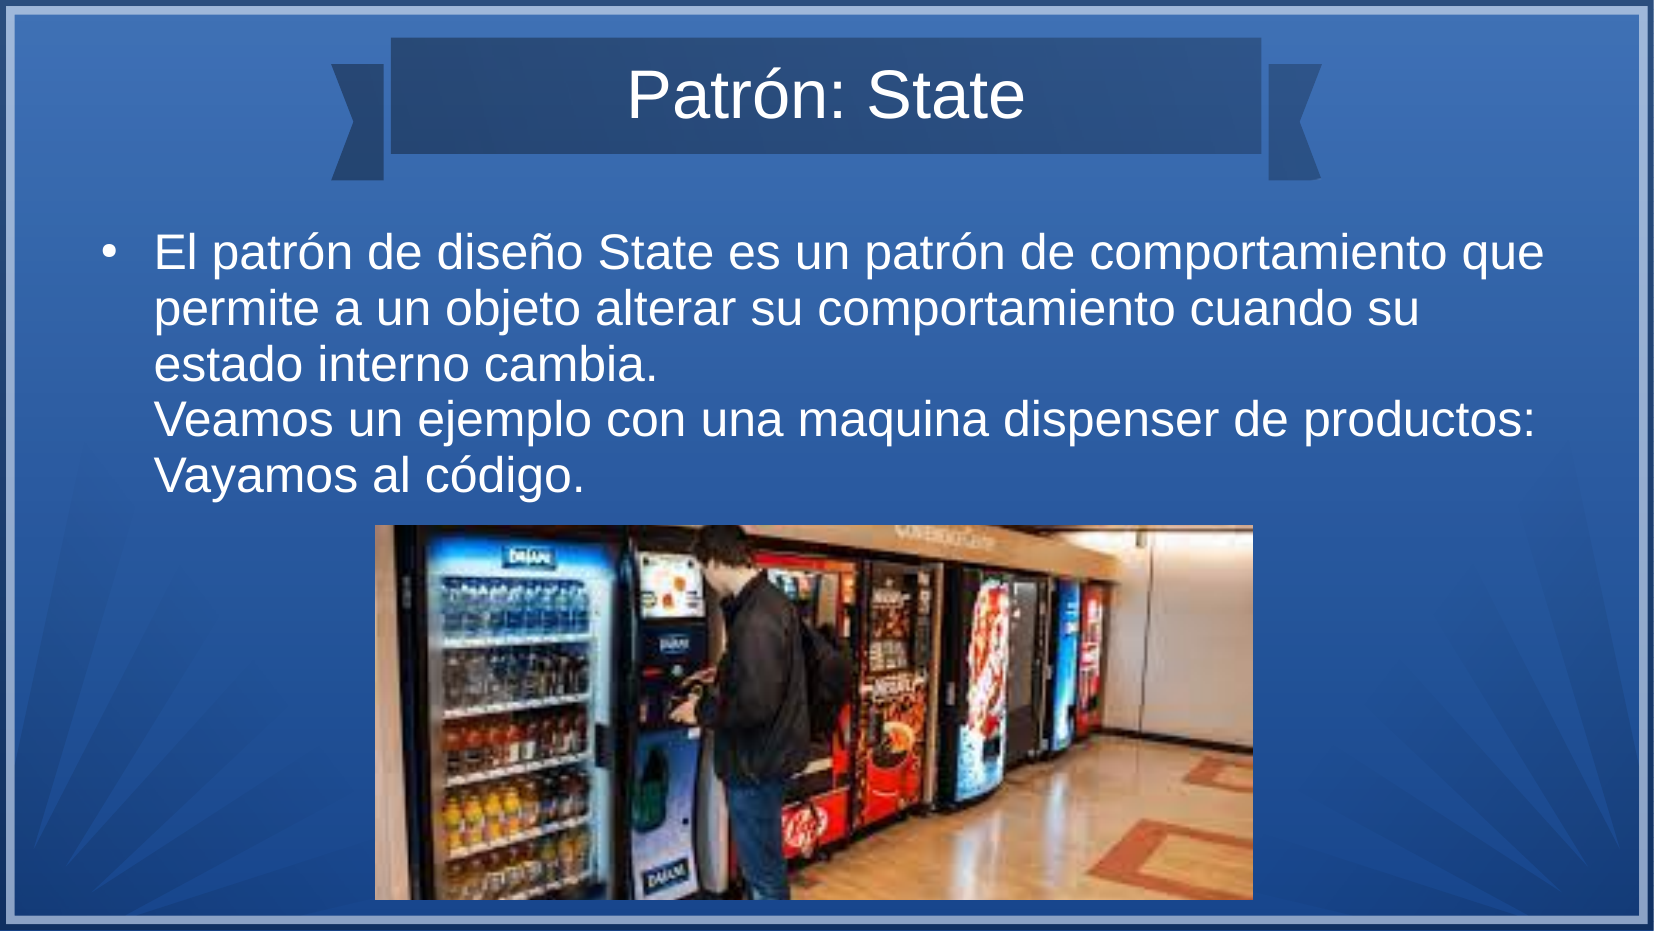

# Patrón: State
El patrón de diseño State es un patrón de comportamiento que permite a un objeto alterar su comportamiento cuando su estado interno cambia.
Veamos un ejemplo con una maquina dispenser de productos:
Vayamos al código.